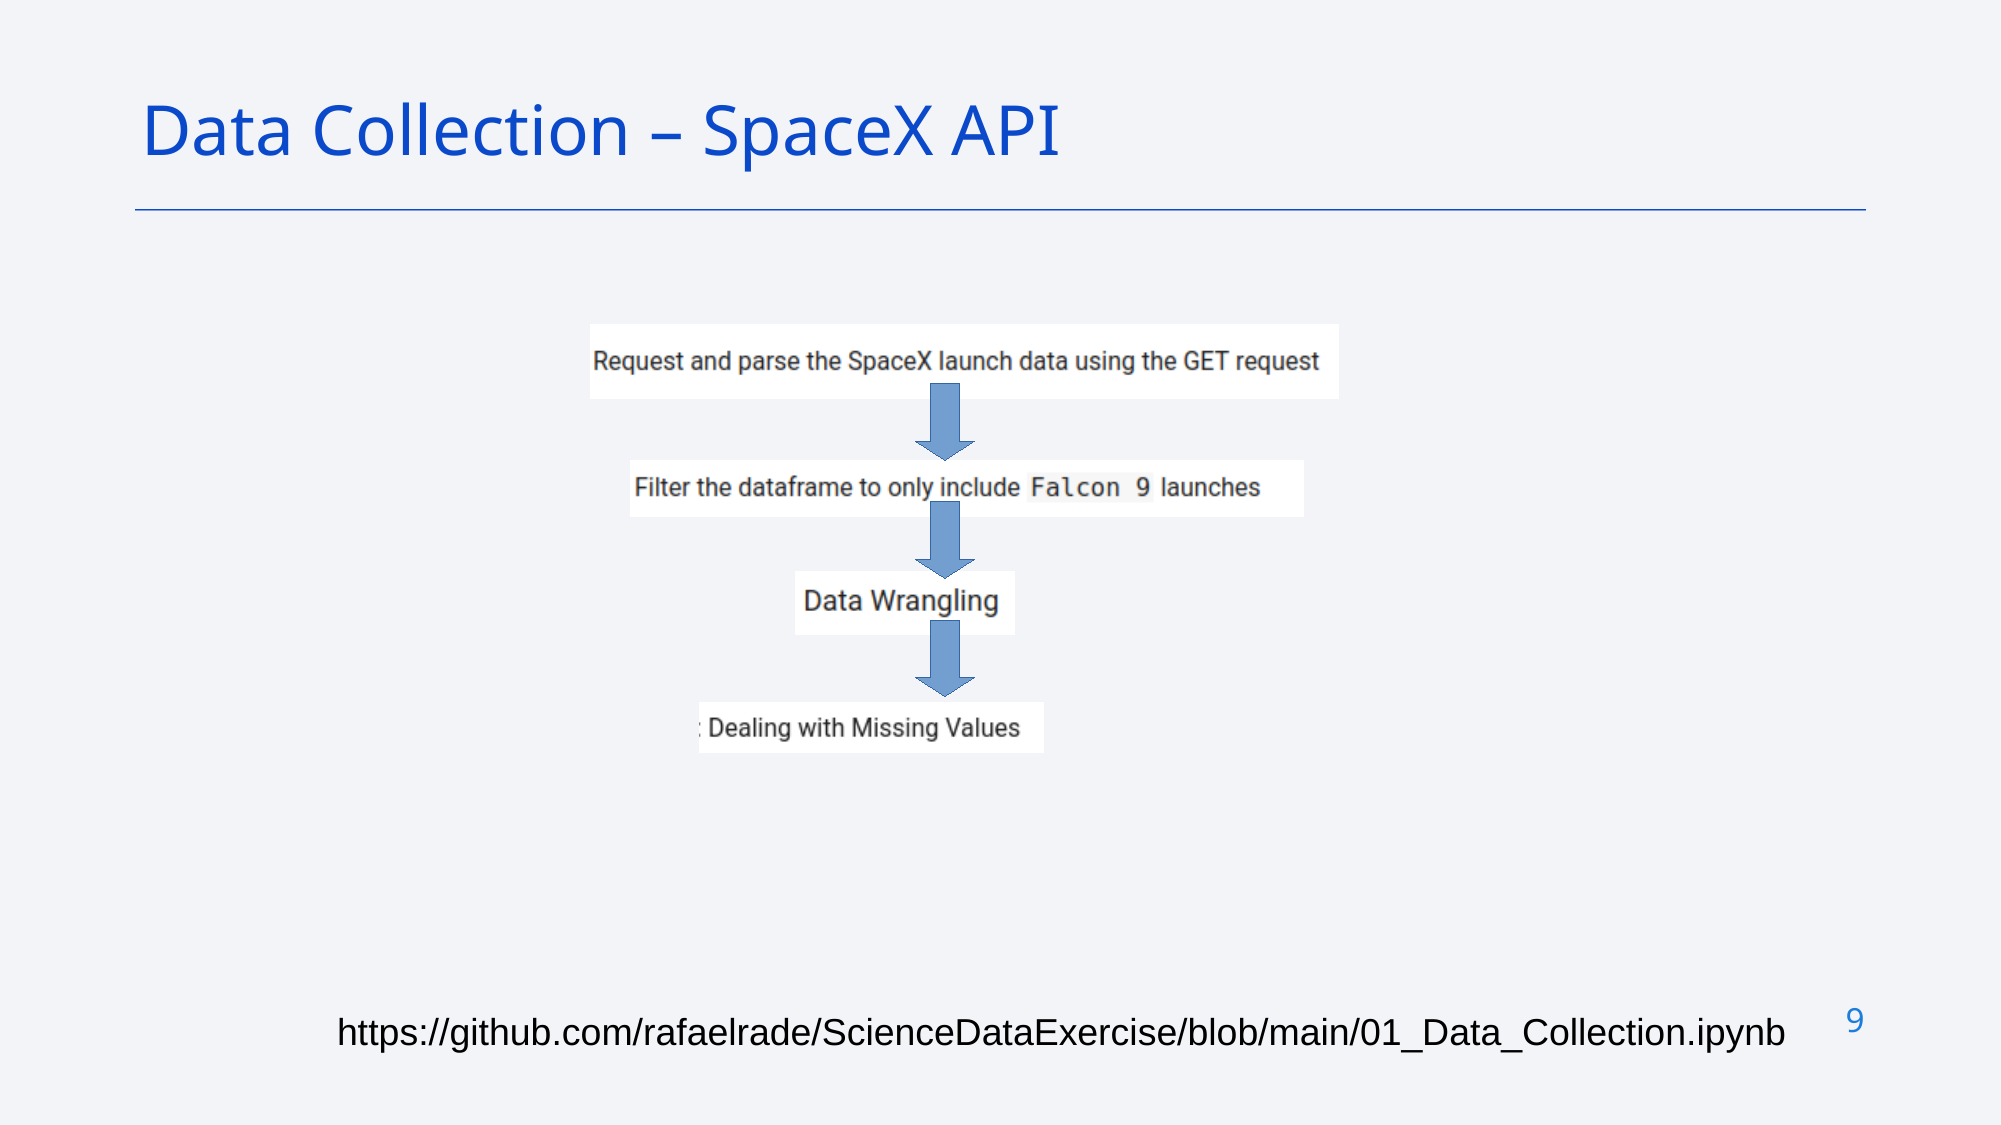

Data Collection – SpaceX API
9
https://github.com/rafaelrade/ScienceDataExercise/blob/main/01_Data_Collection.ipynb